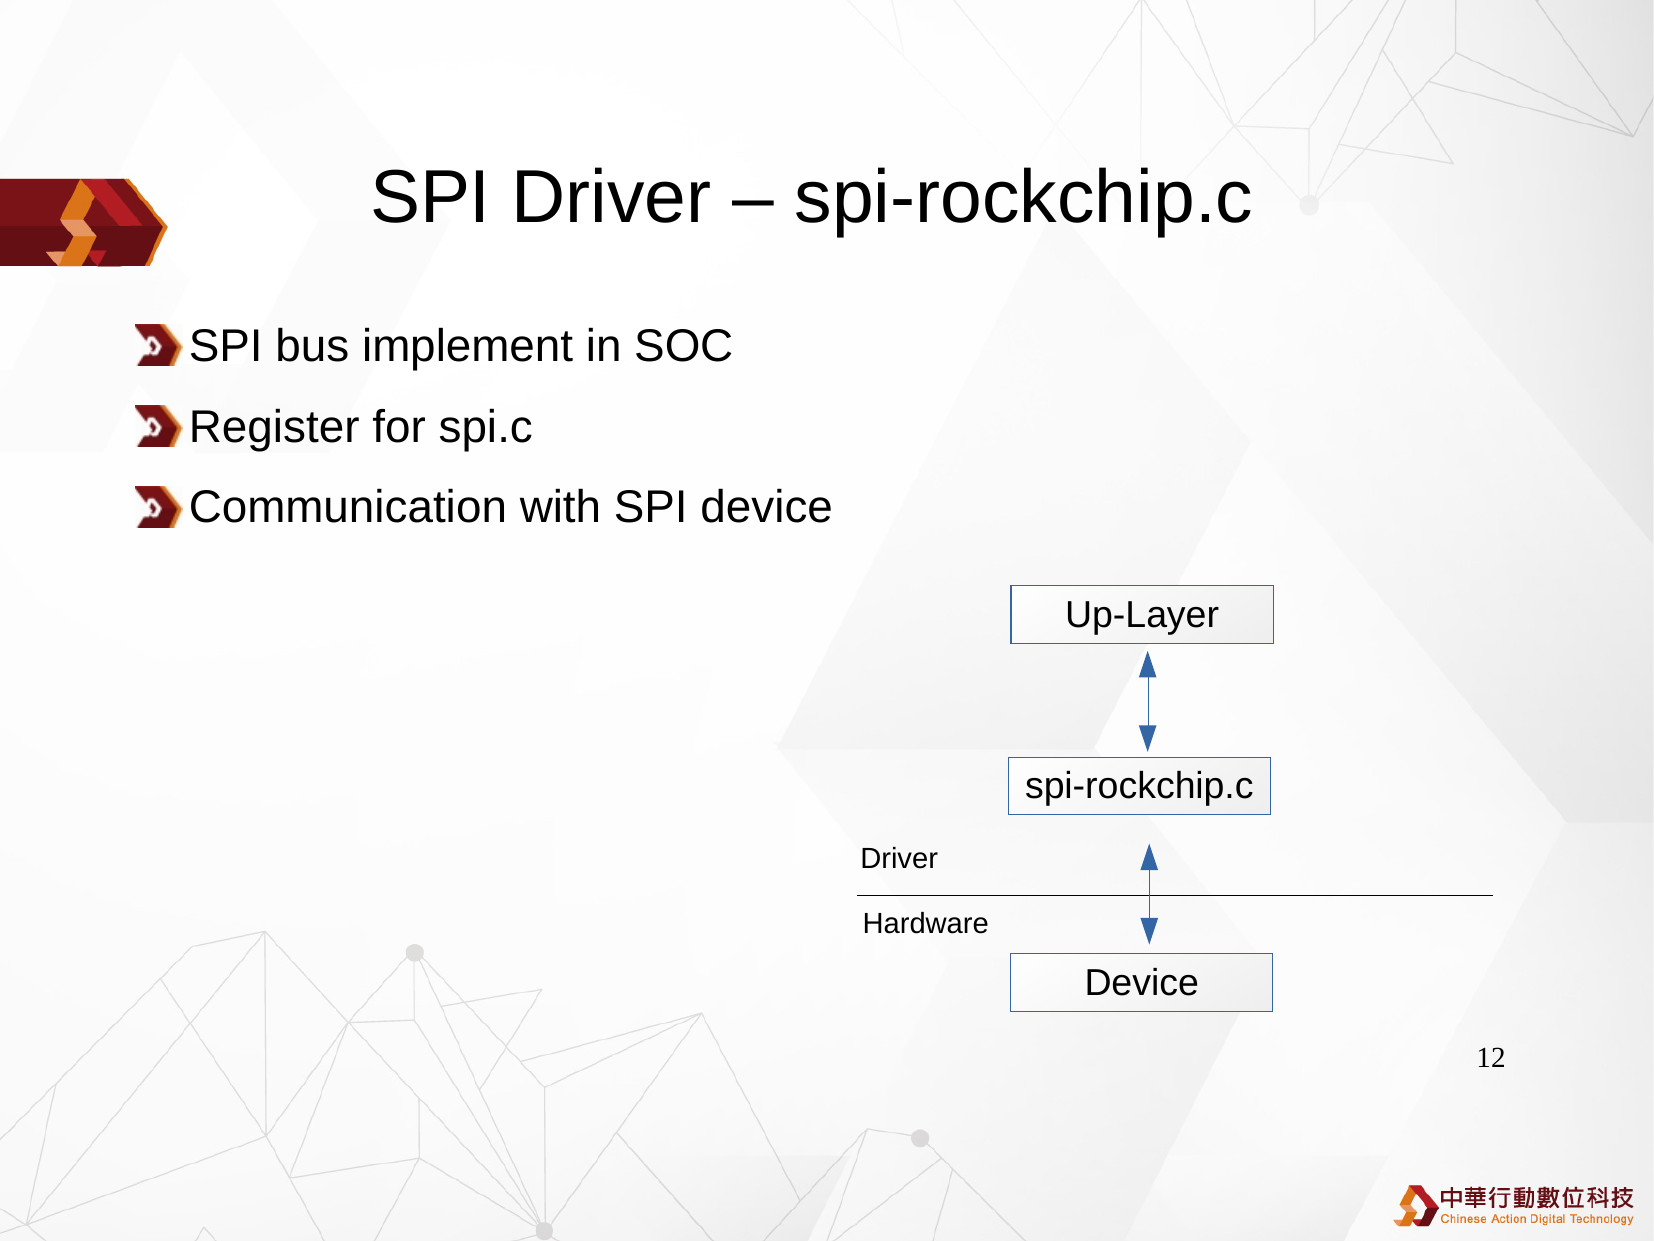

# SPI Driver – spi-rockchip.c
SPI bus implement in SOC
Register for spi.c
Communication with SPI device
Up-Layer
spi-rockchip.c
Driver
Hardware
Device
12